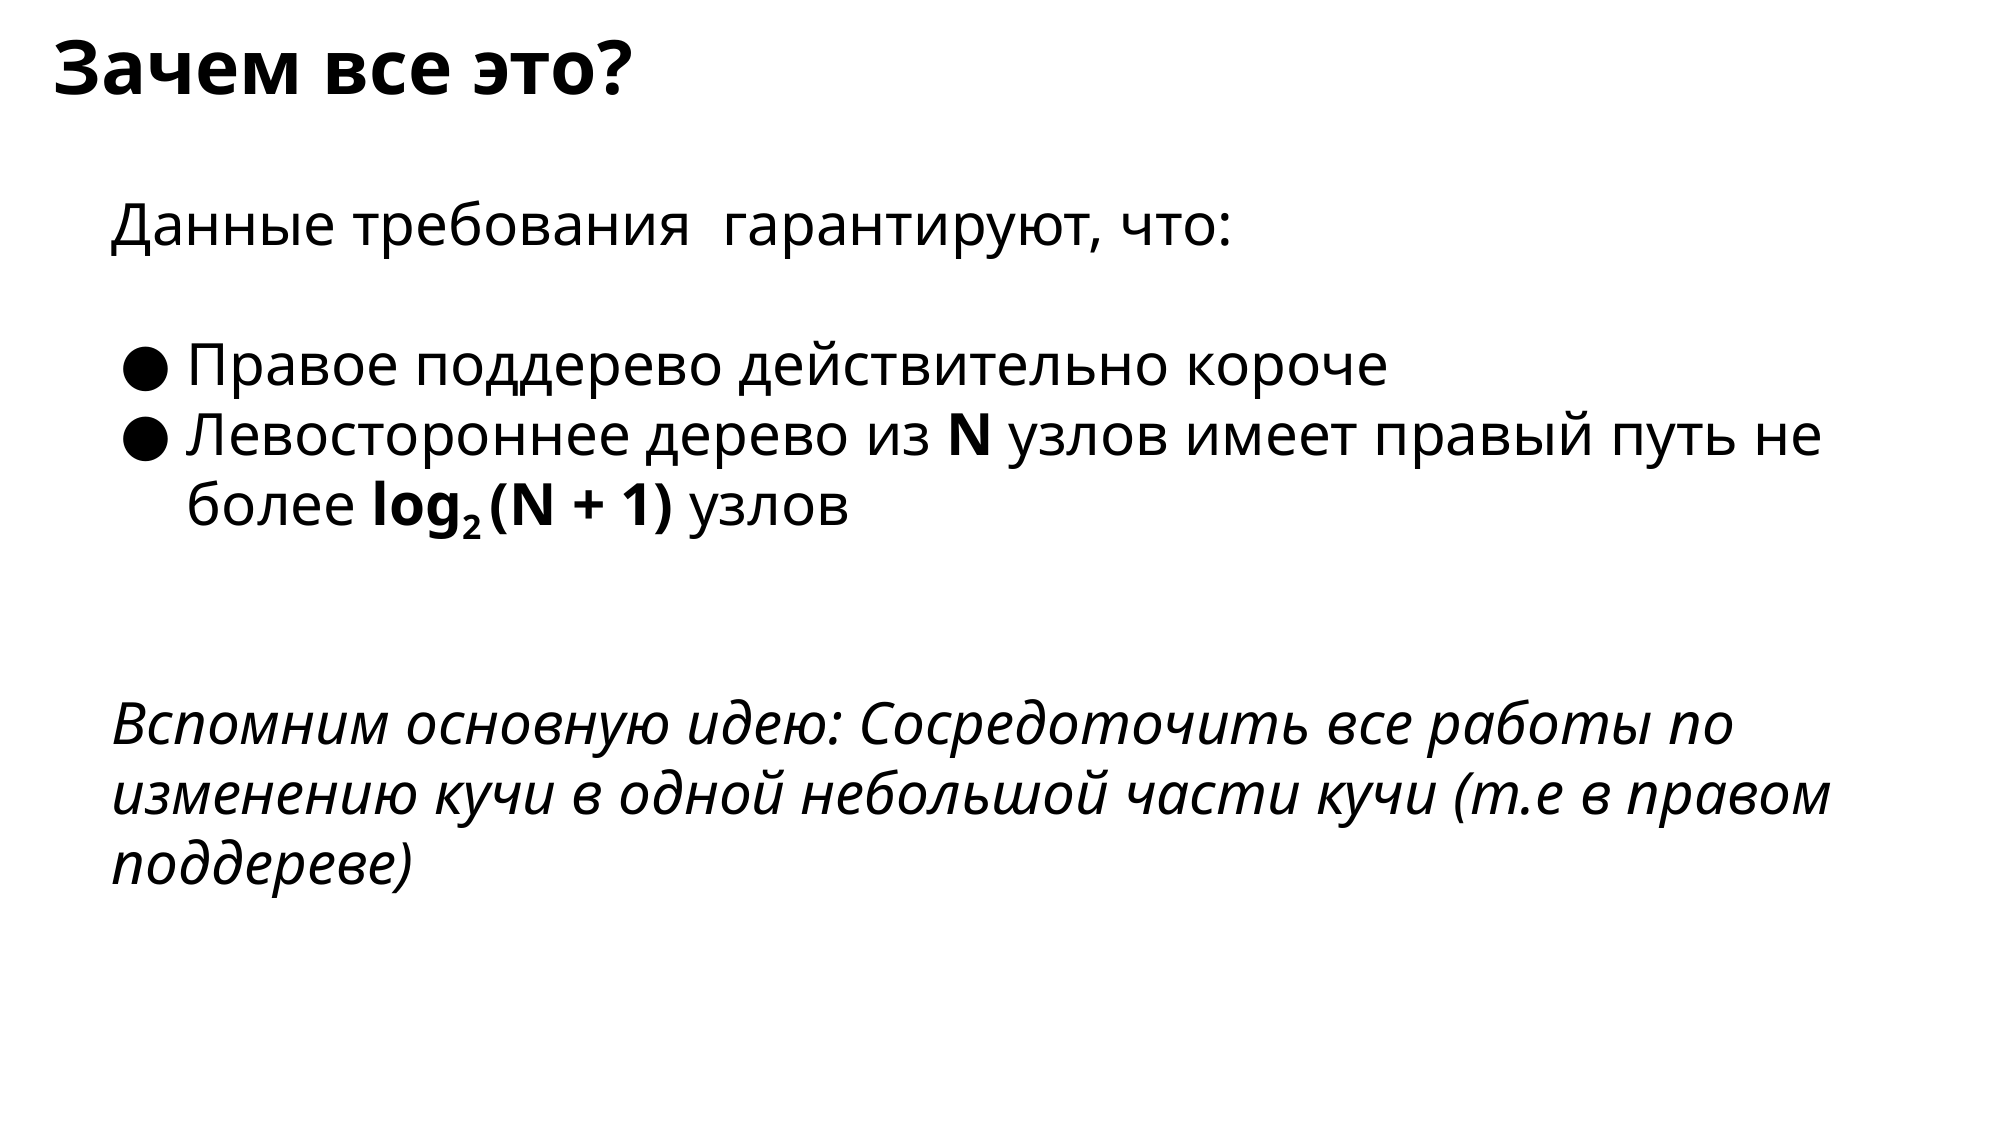

Зачем все это?
Данные требования гарантируют, что:
Правое поддерево действительно короче
Левостороннее дерево из N узлов имеет правый путь не более log2 (N + 1) узлов
Вспомним основную идею: Сосредоточить все работы по изменению кучи в одной небольшой части кучи (т.е в правом поддереве)